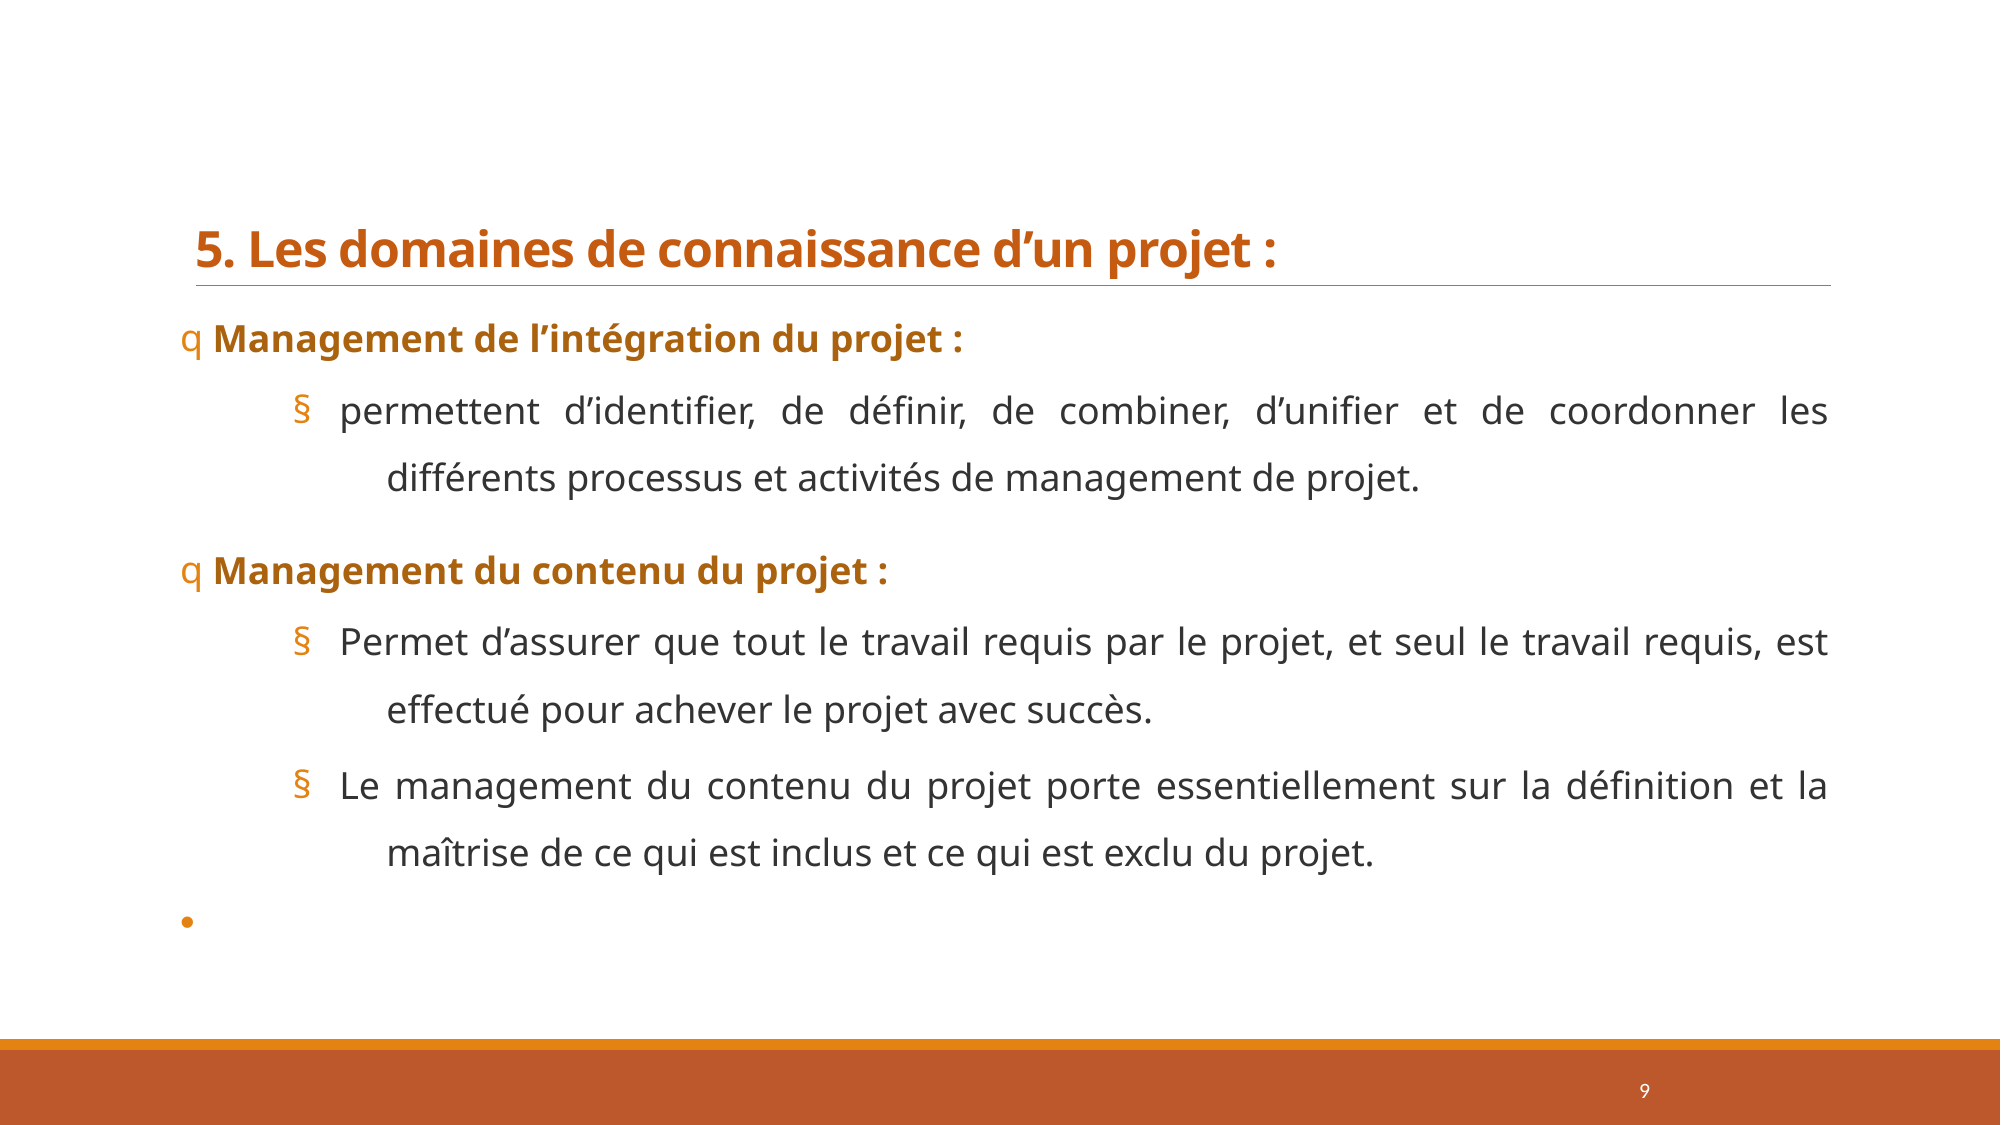

# 5. Les domaines de connaissance d’un projet :
 Management de l’intégration du projet :
permettent d’identifier, de définir, de combiner, d’unifier et de coordonner les différents processus et activités de management de projet.
 Management du contenu du projet :
Permet d’assurer que tout le travail requis par le projet, et seul le travail requis, est effectué pour achever le projet avec succès.
Le management du contenu du projet porte essentiellement sur la définition et la maîtrise de ce qui est inclus et ce qui est exclu du projet.